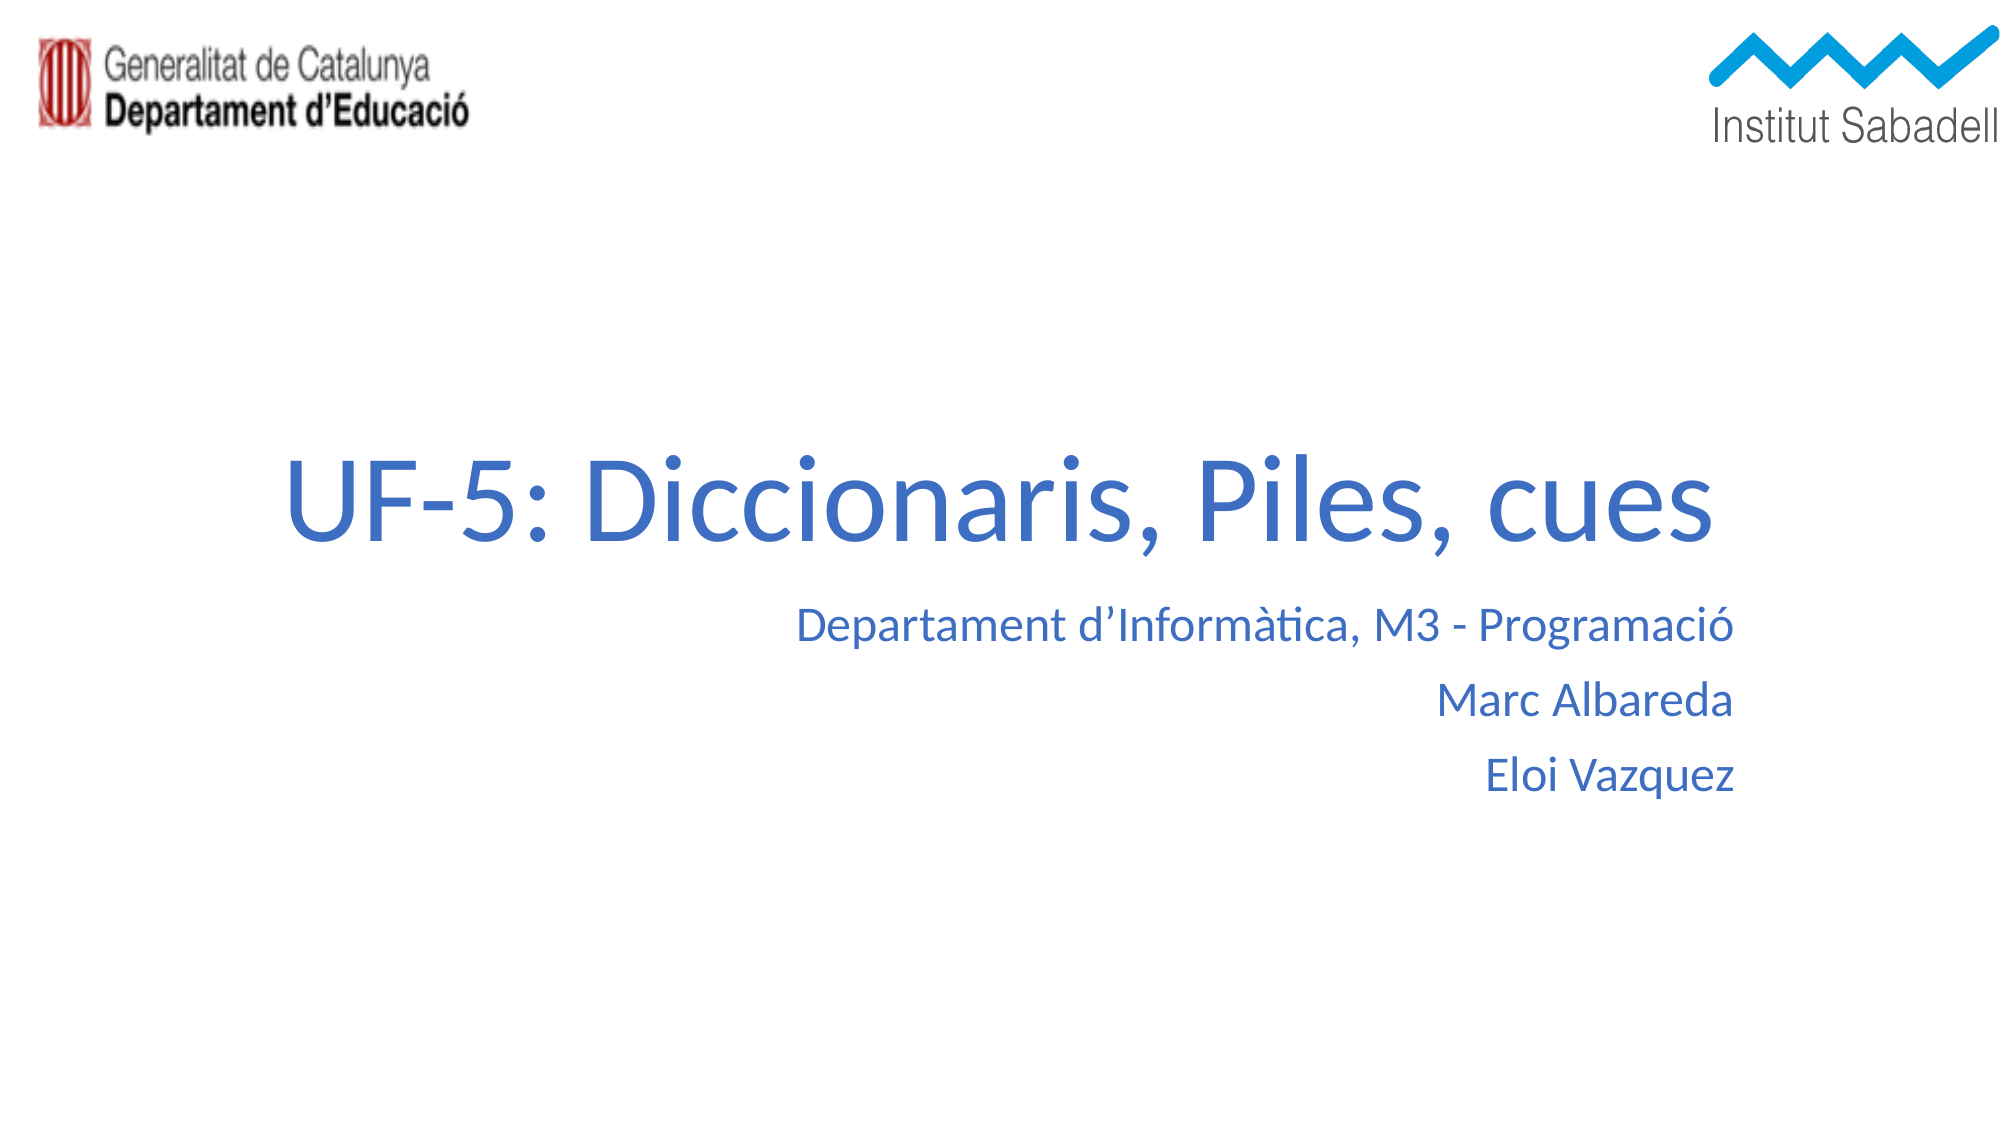

# UF-5: Diccionaris, Piles, cues
Departament d’Informàtica, M3 - Programació
Marc Albareda
Eloi Vazquez